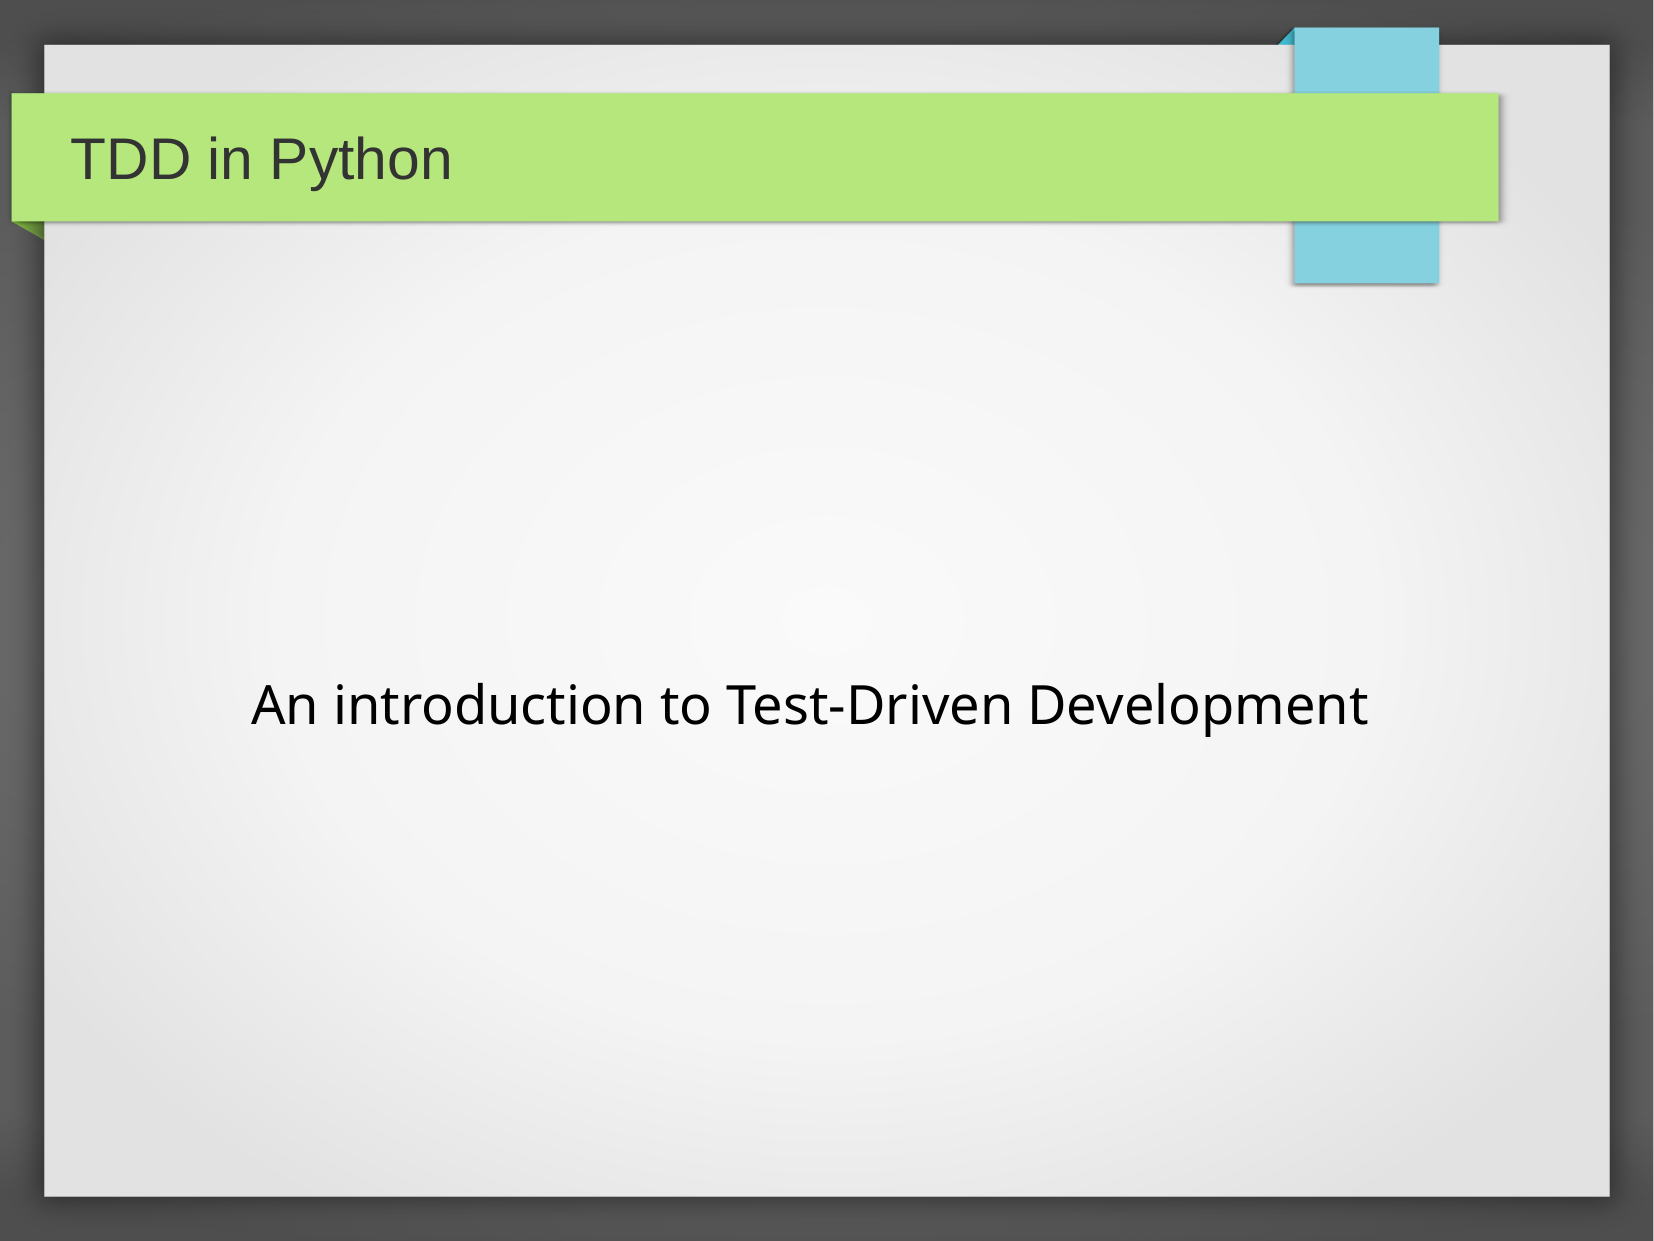

# TDD in Python
An introduction to Test-Driven Development